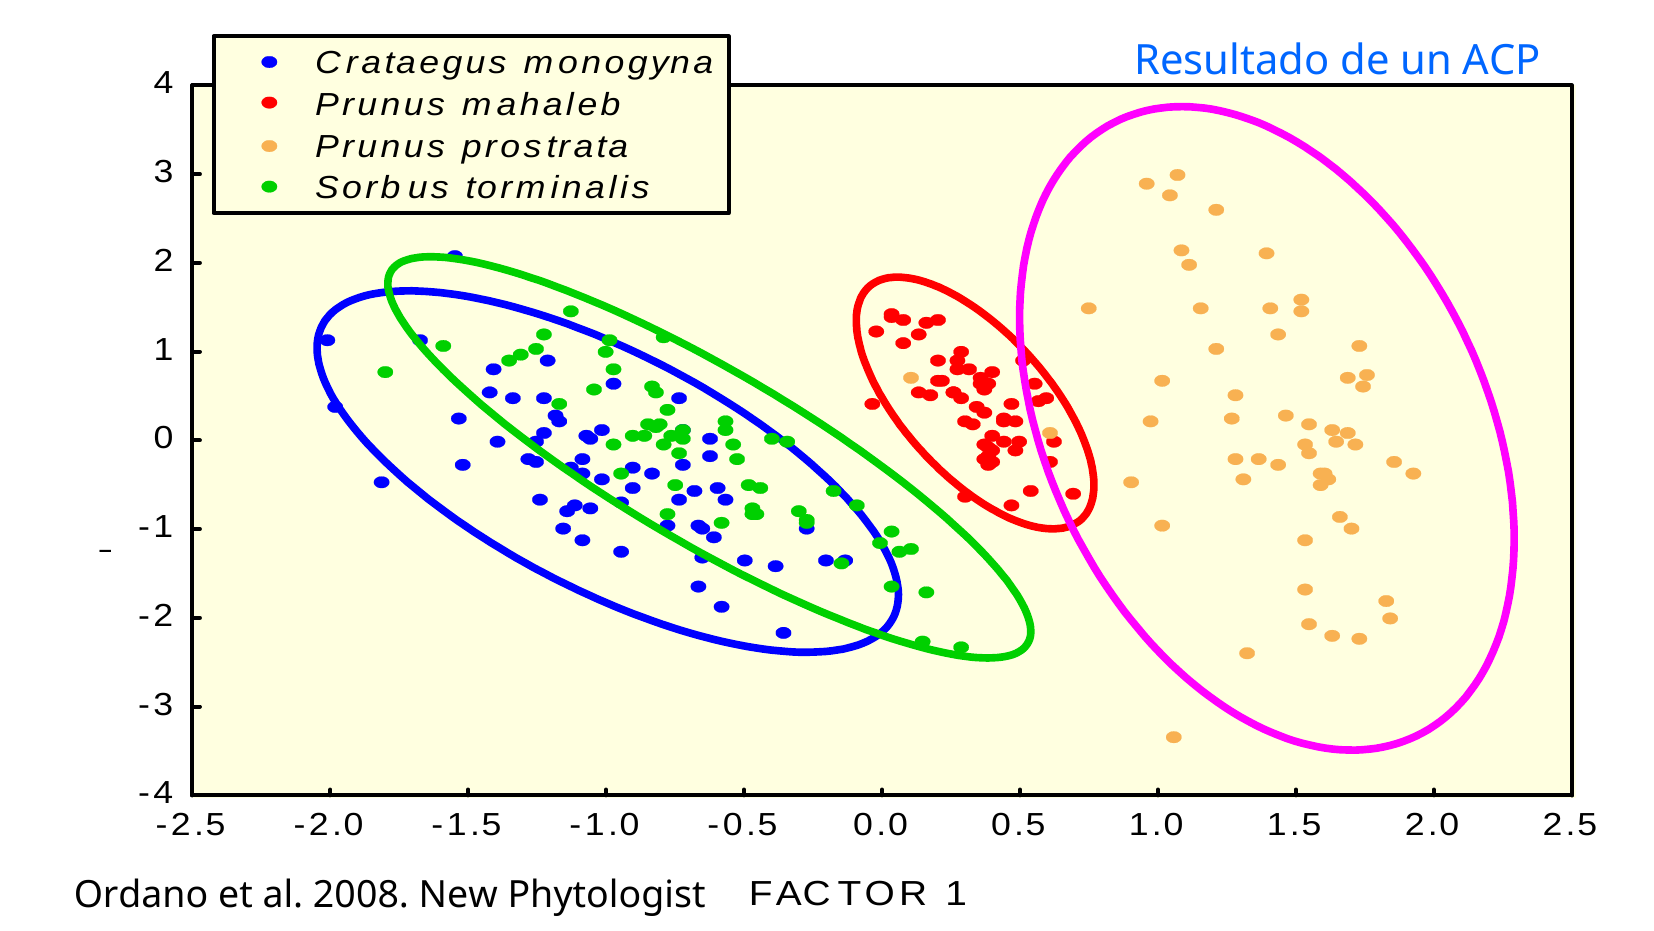

Resultado de un ACP
Ordano et al. 2008. New Phytologist